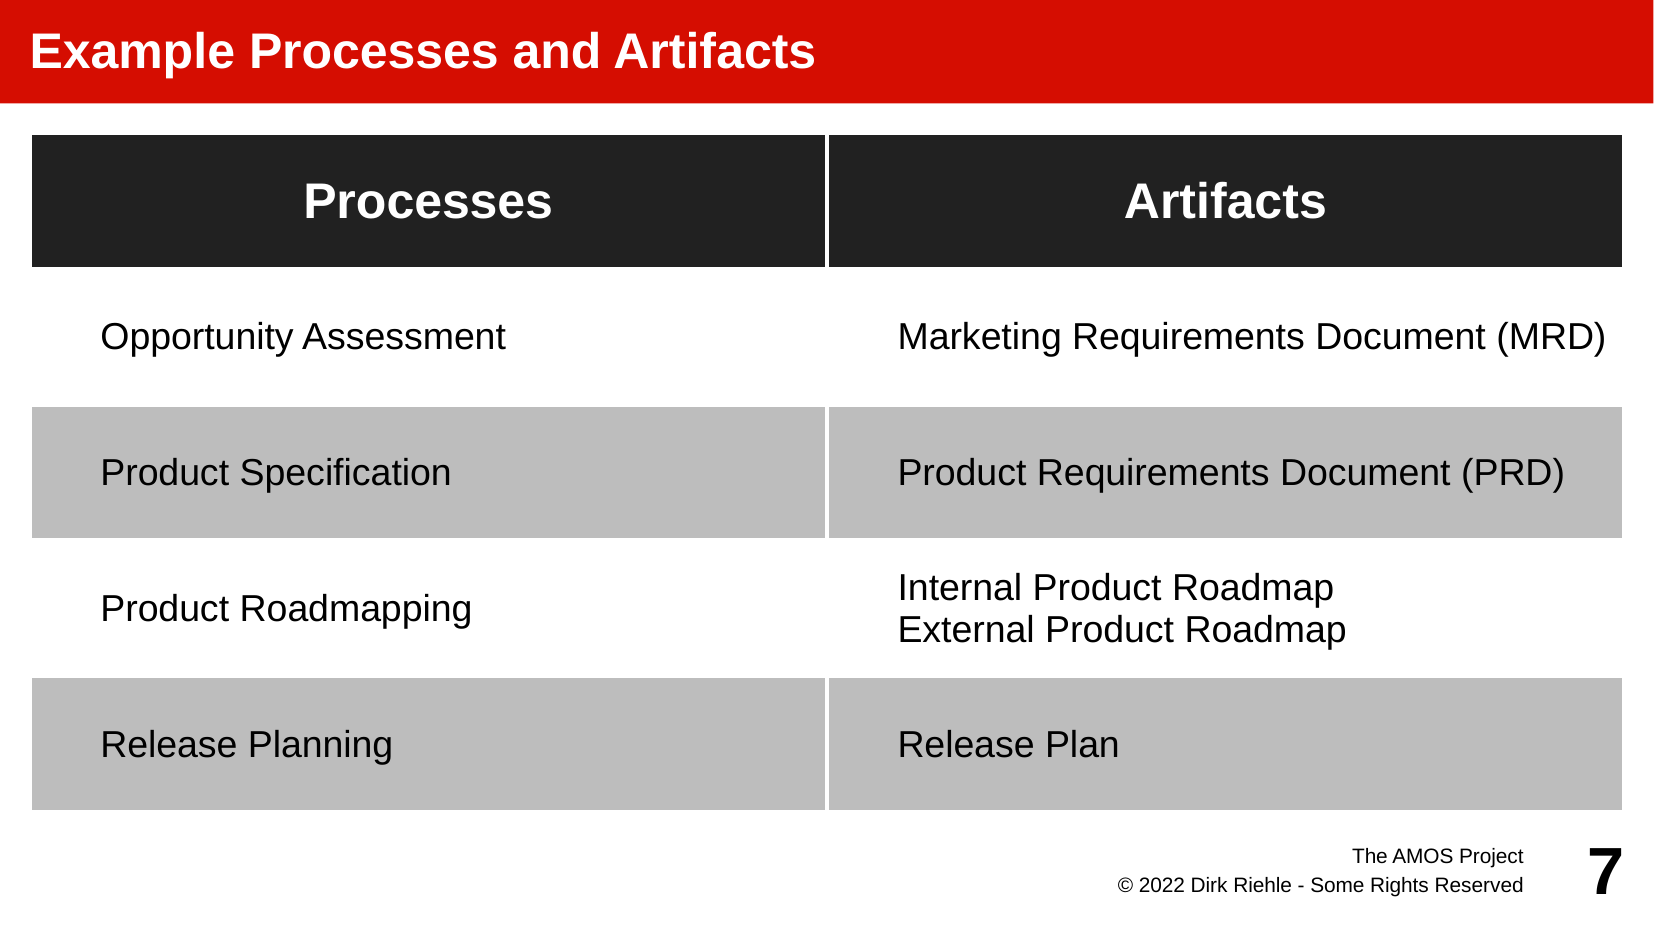

# Example Processes and Artifacts
| Processes | Artifacts |
| --- | --- |
| Opportunity Assessment | Marketing Requirements Document (MRD) |
| Product Specification | Product Requirements Document (PRD) |
| Product Roadmapping | Internal Product Roadmap External Product Roadmap |
| Release Planning | Release Plan |
The AMOS Project
7
© 2022 Dirk Riehle - Some Rights Reserved